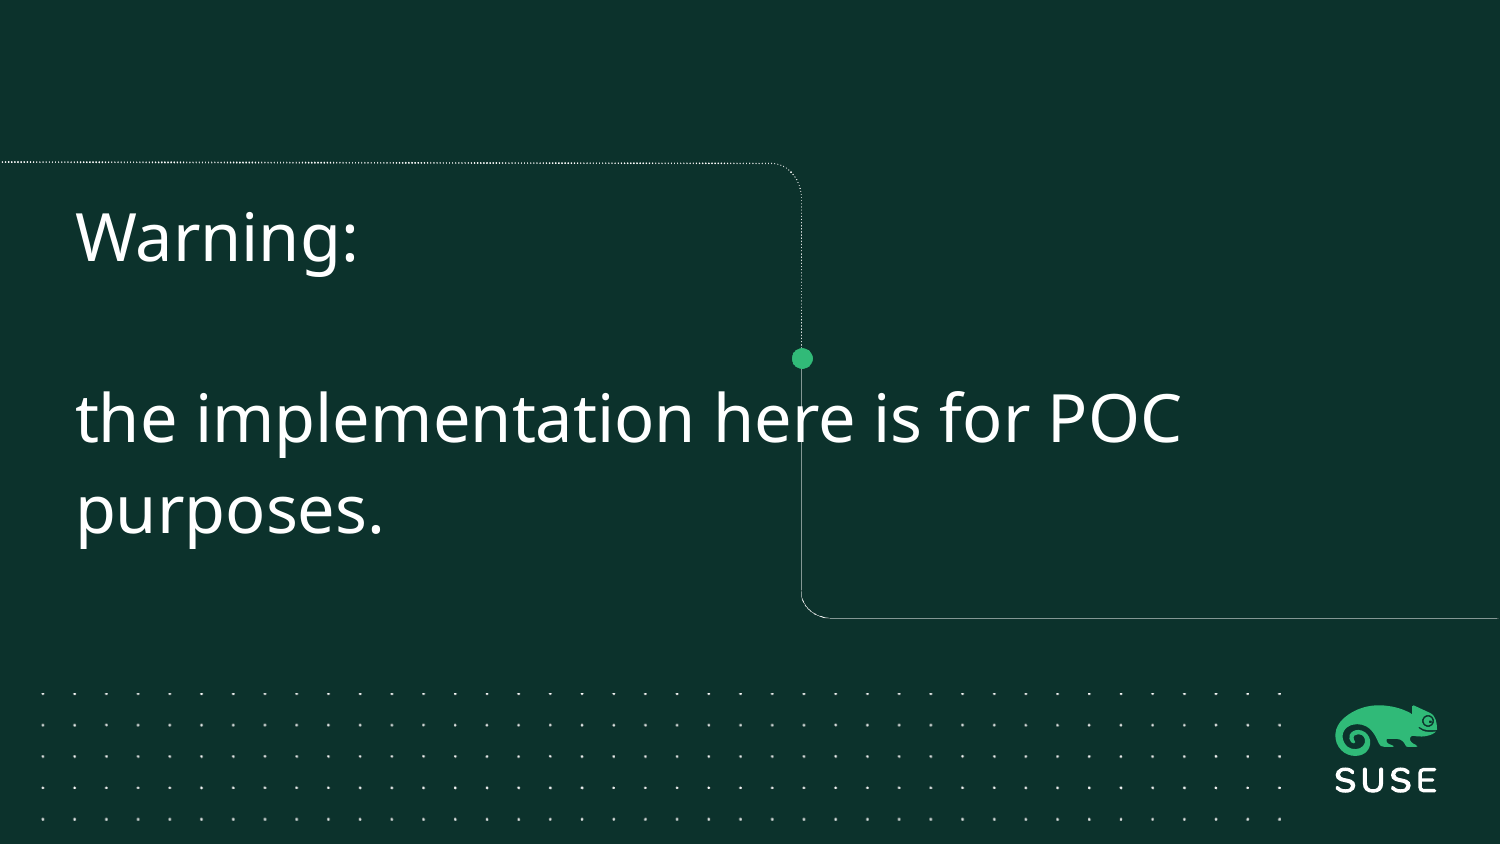

# Warning: the implementation here is for POC purposes.